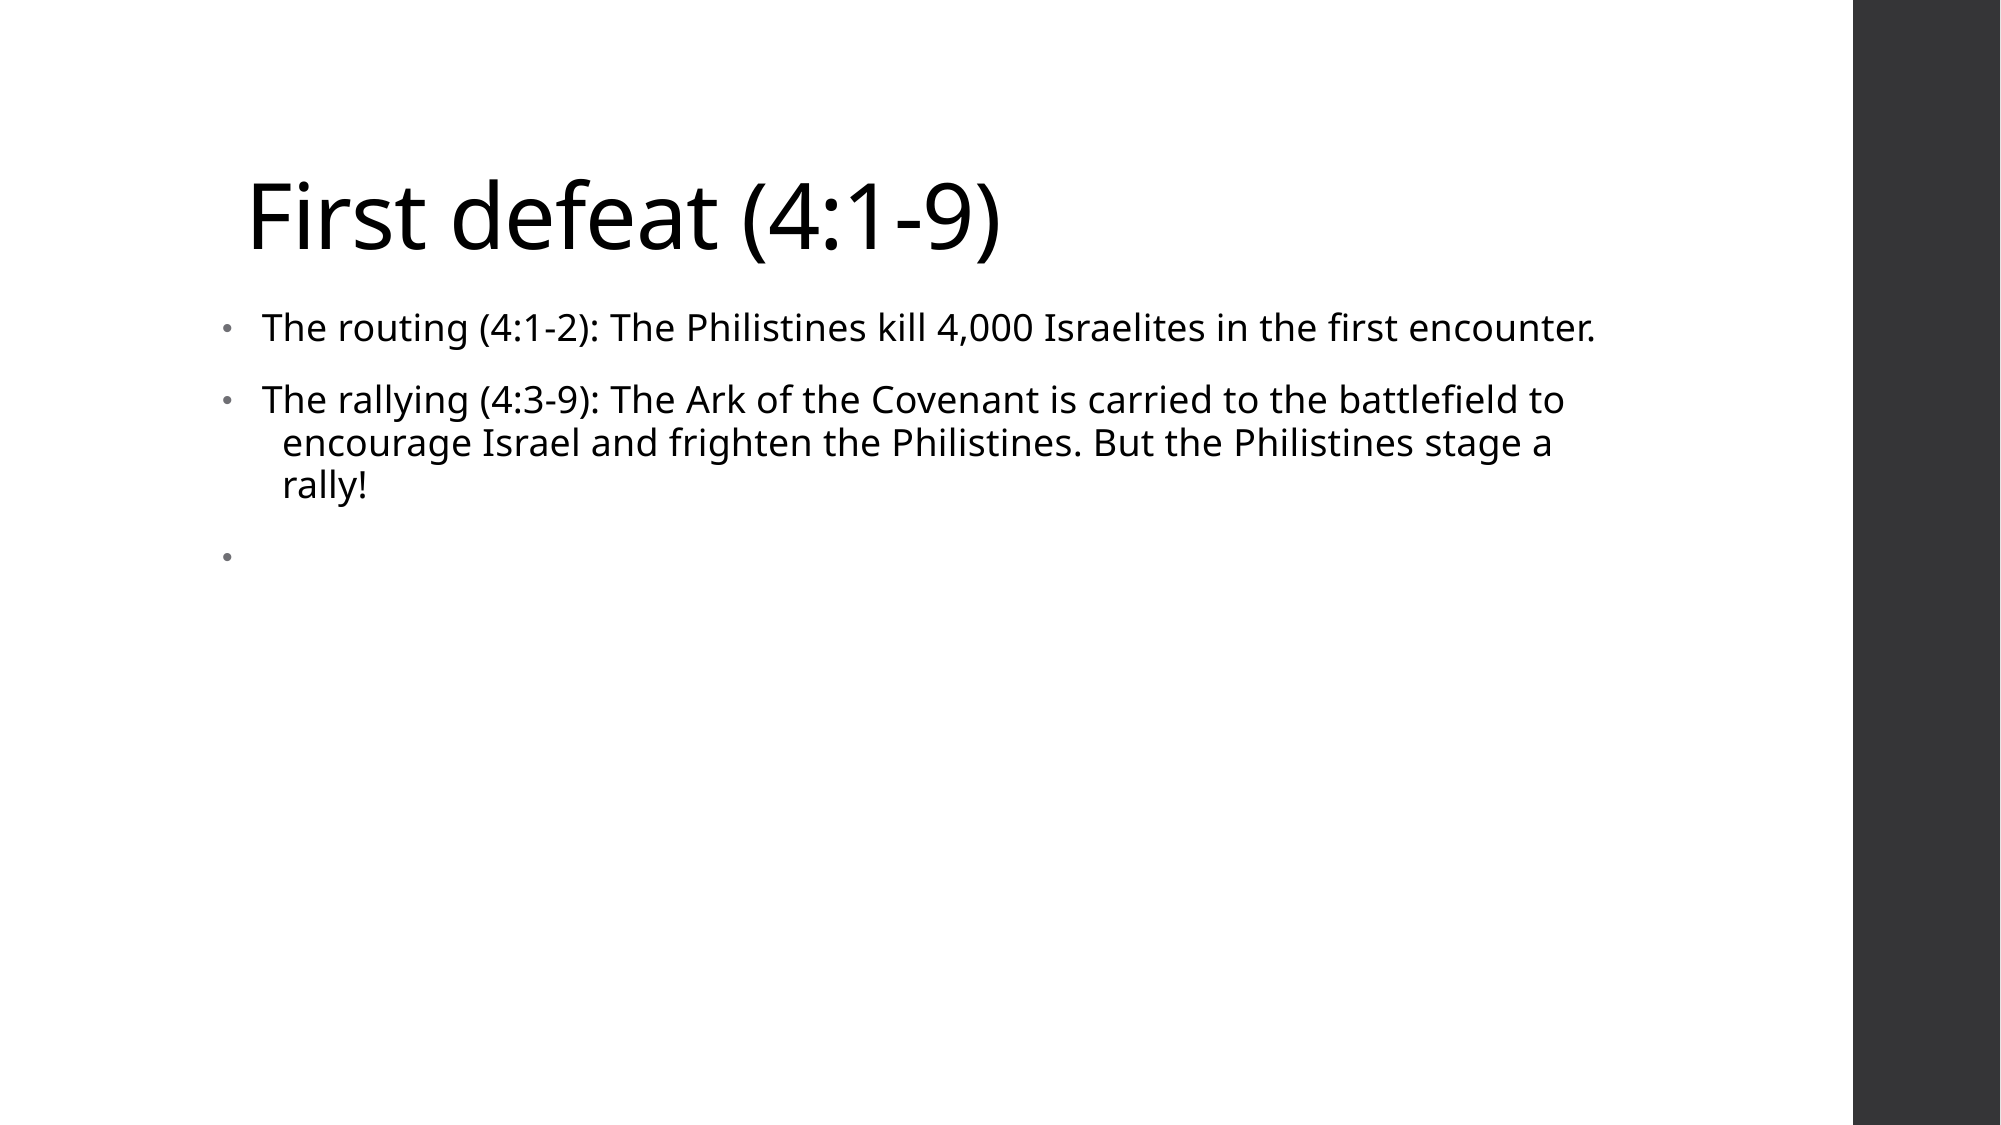

# First defeat (4:1-9)
 The routing (4:1-2): The Philistines kill 4,000 Israelites in the first encounter.
 The rallying (4:3-9): The Ark of the Covenant is carried to the battlefield to encourage Israel and frighten the Philistines. But the Philistines stage a rally!